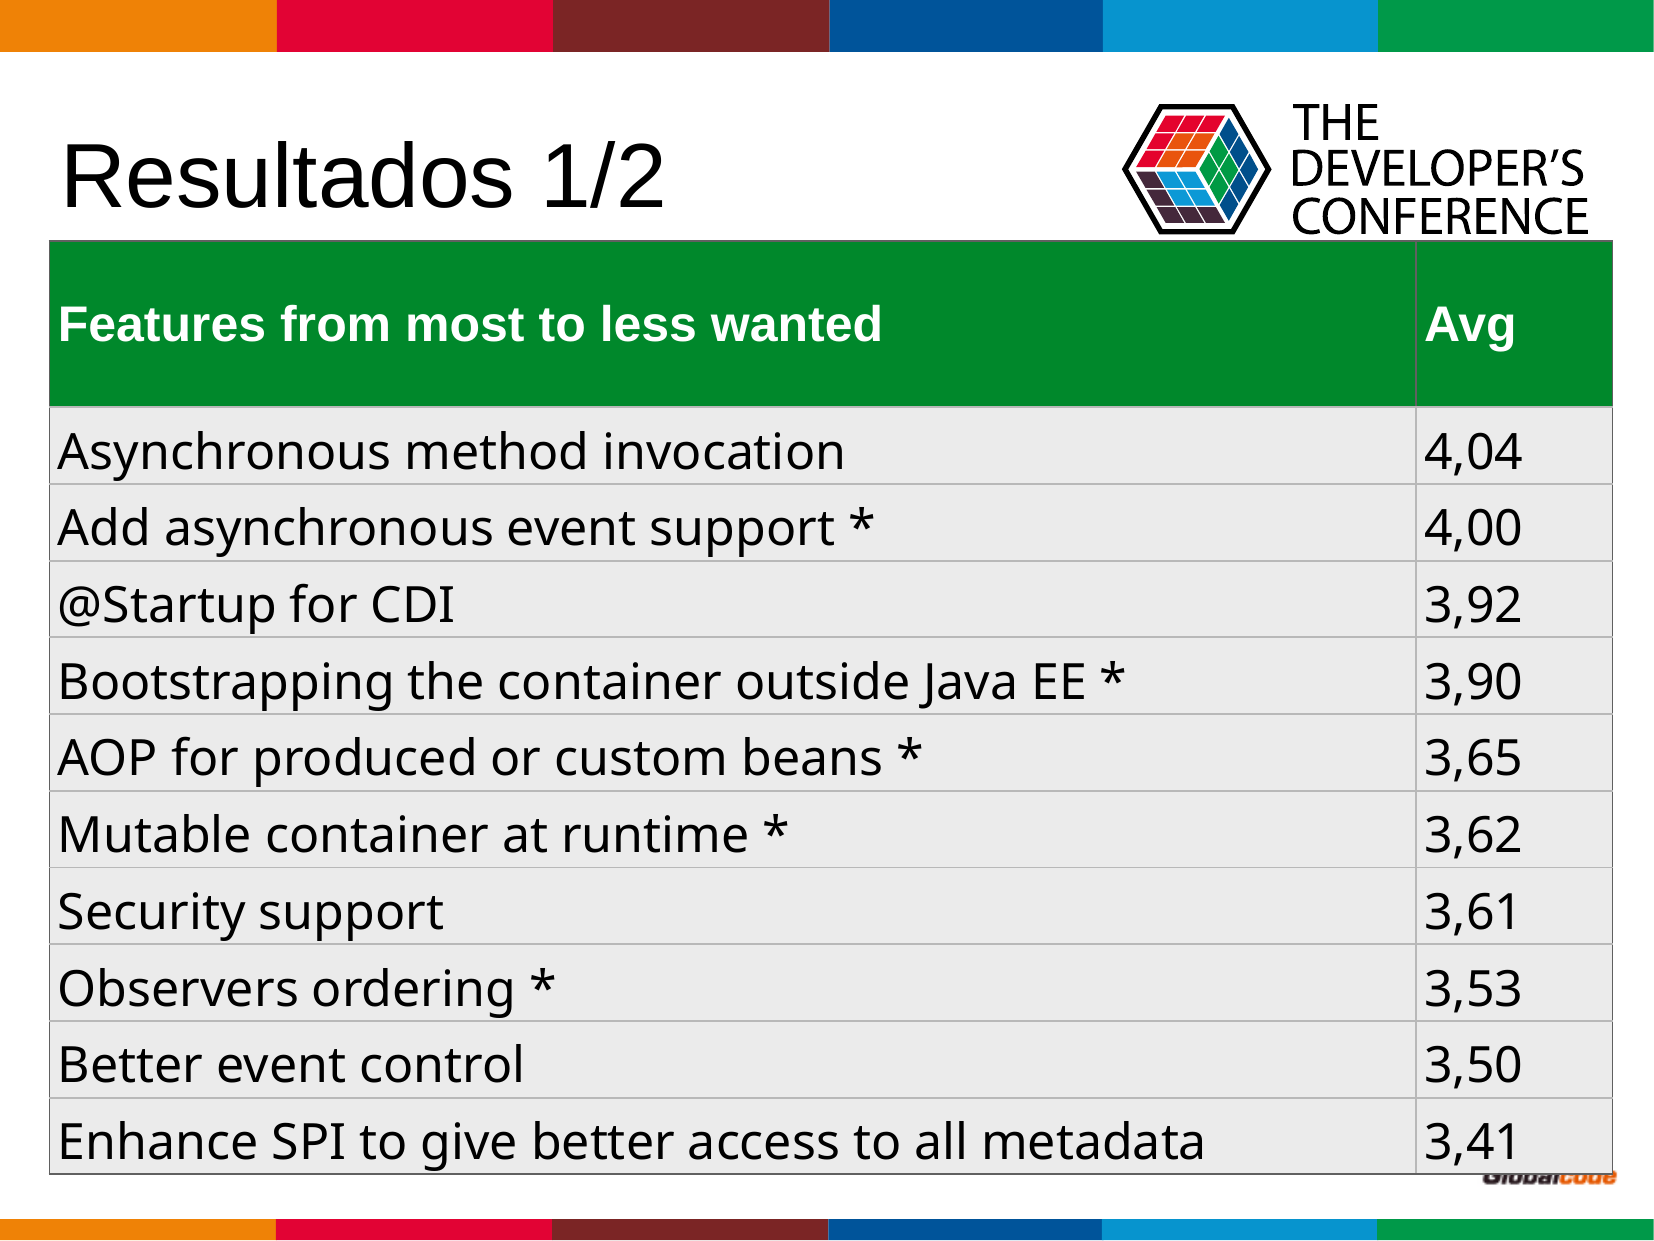

# Resultados 1/2
| Features from most to less wanted | Avg |
| --- | --- |
| Asynchronous method invocation | 4,04 |
| Add asynchronous event support \* | 4,00 |
| @Startup for CDI | 3,92 |
| Bootstrapping the container outside Java EE \* | 3,90 |
| AOP for produced or custom beans \* | 3,65 |
| Mutable container at runtime \* | 3,62 |
| Security support | 3,61 |
| Observers ordering \* | 3,53 |
| Better event control | 3,50 |
| Enhance SPI to give better access to all metadata | 3,41 |